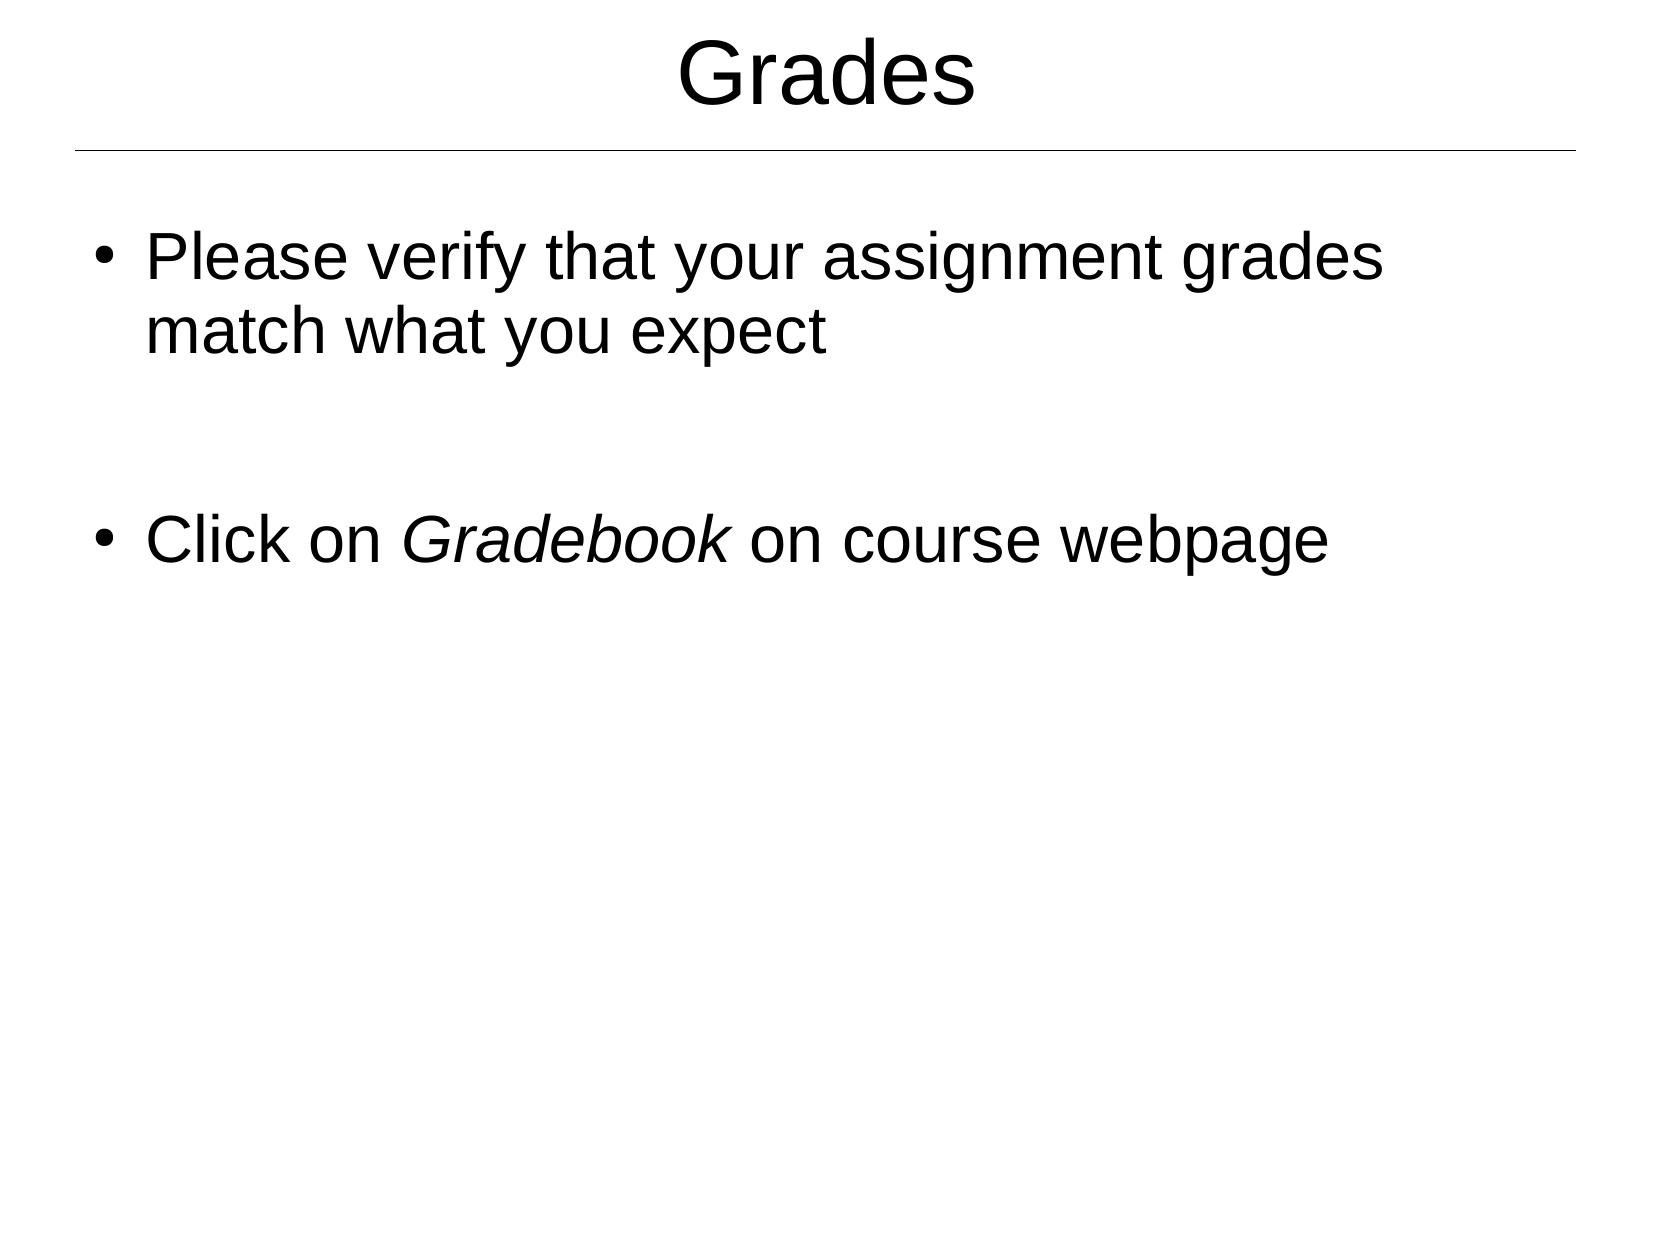

# Grades
Please verify that your assignment grades match what you expect
Click on Gradebook on course webpage